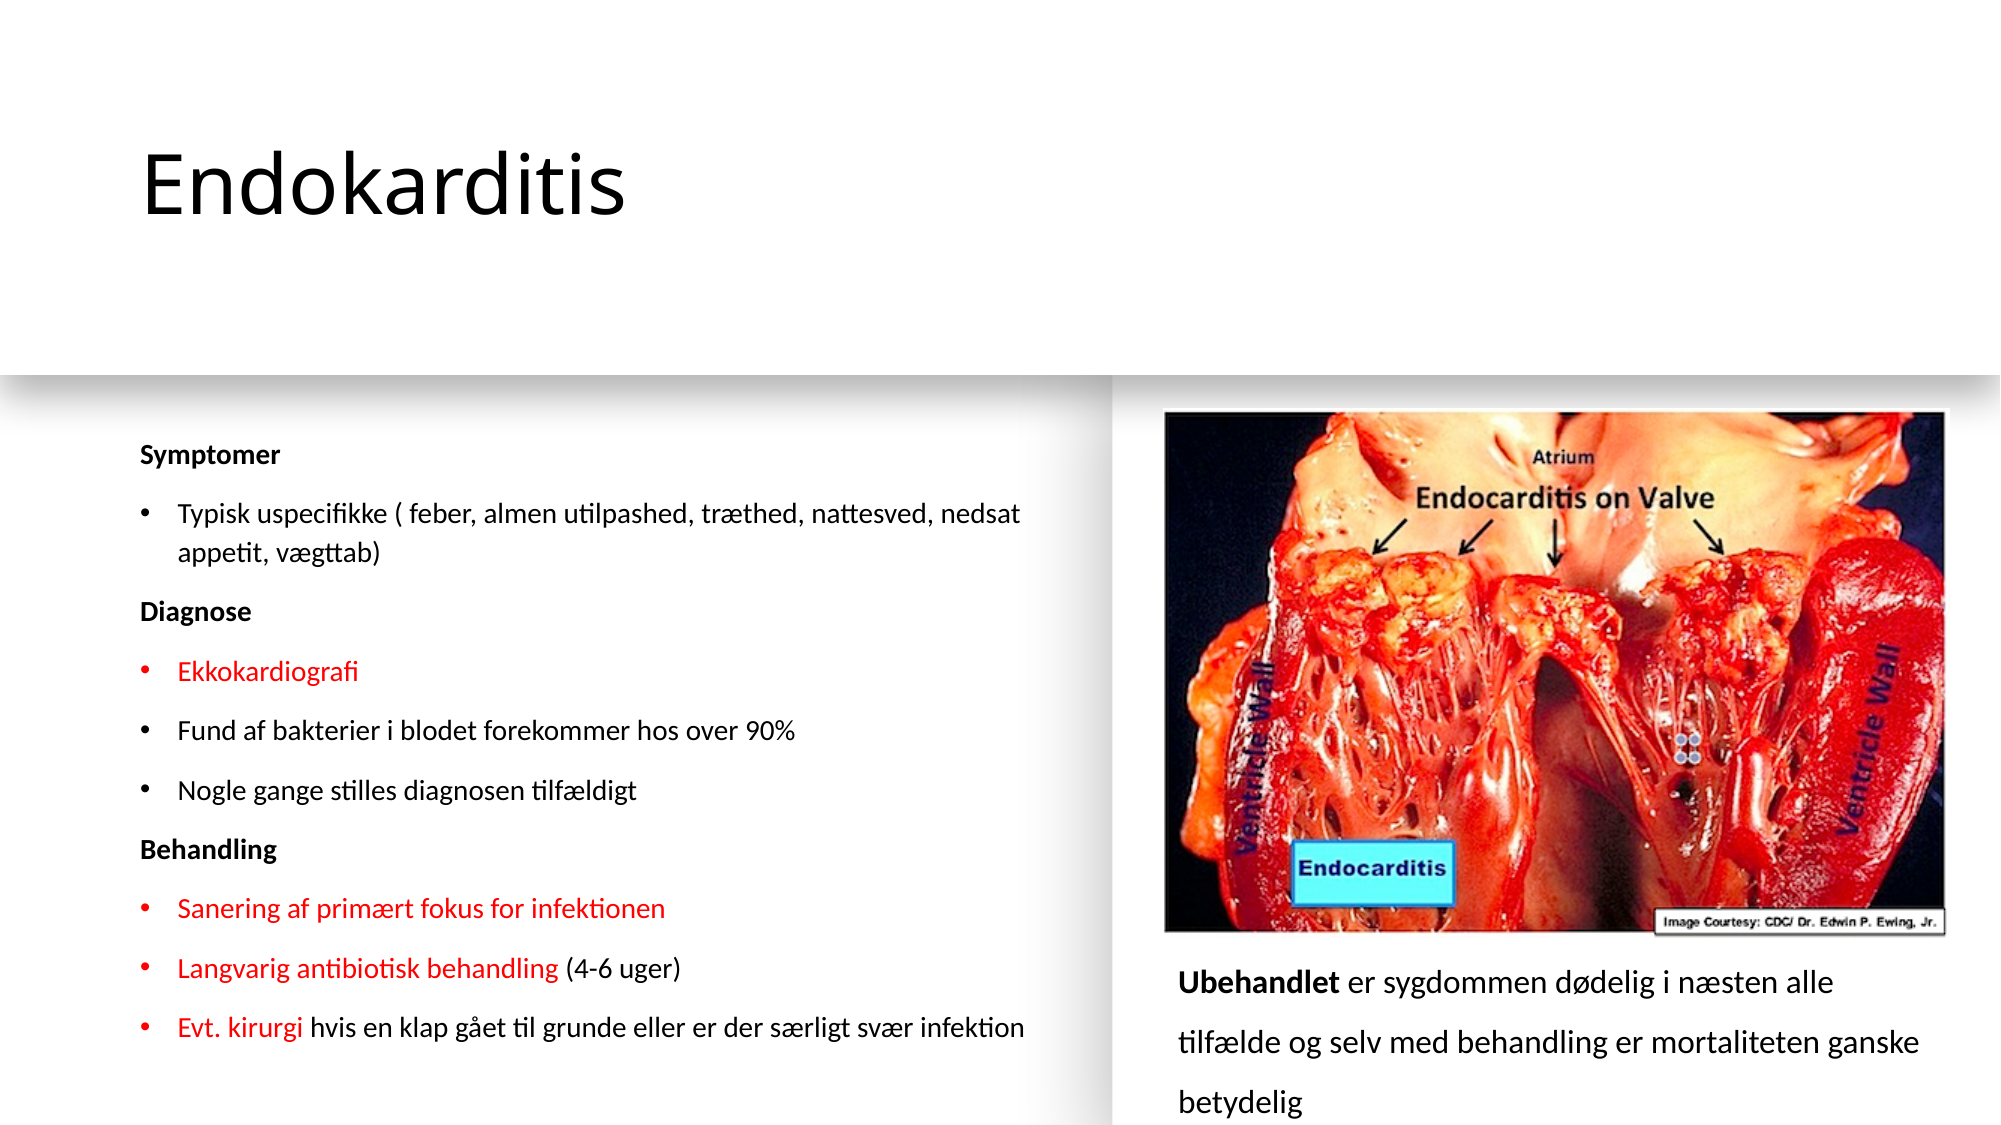

# Endokarditis
Symptomer
Typisk uspecifikke ( feber, almen utilpashed, træthed, nattesved, nedsat appetit, vægttab)
Diagnose
Ekkokardiografi
Fund af bakterier i blodet forekommer hos over 90%
Nogle gange stilles diagnosen tilfældigt
Behandling
Sanering af primært fokus for infektionen
Langvarig antibiotisk behandling (4-6 uger)
Evt. kirurgi hvis en klap gået til grunde eller er der særligt svær infektion
Ubehandlet er sygdommen dødelig i næsten alle tilfælde og selv med behandling er mortaliteten ganske betydelig